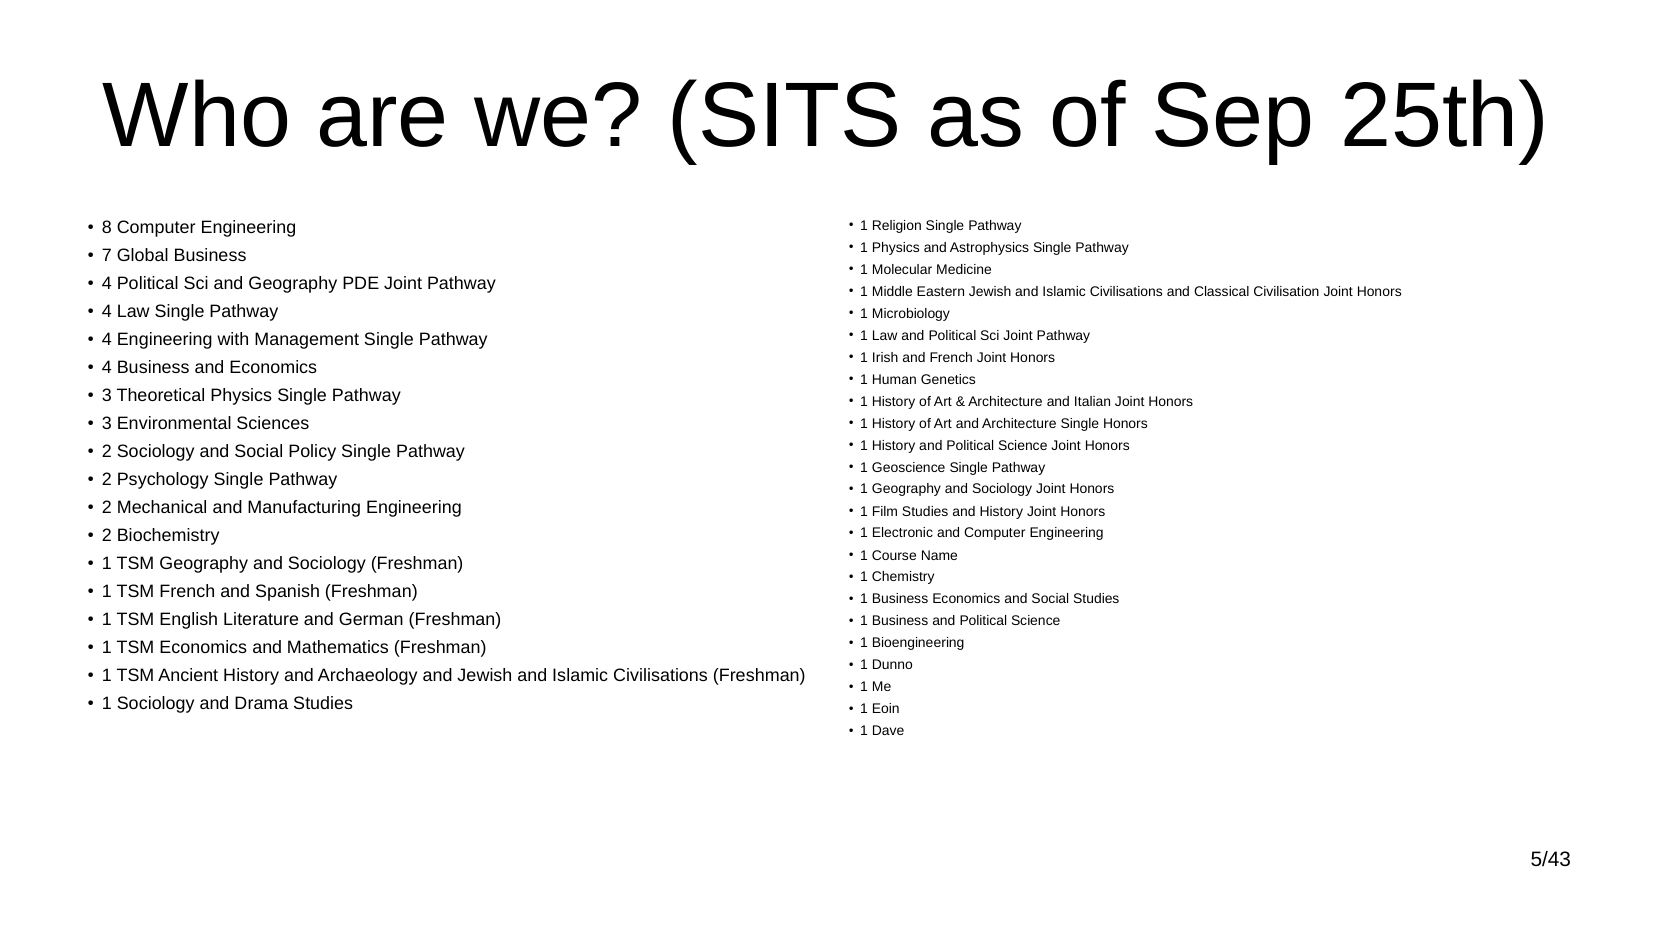

# Who are we? (SITS as of Sep 25th)
8 Computer Engineering
7 Global Business
4 Political Sci and Geography PDE Joint Pathway
4 Law Single Pathway
4 Engineering with Management Single Pathway
4 Business and Economics
3 Theoretical Physics Single Pathway
3 Environmental Sciences
2 Sociology and Social Policy Single Pathway
2 Psychology Single Pathway
2 Mechanical and Manufacturing Engineering
2 Biochemistry
1 TSM Geography and Sociology (Freshman)
1 TSM French and Spanish (Freshman)
1 TSM English Literature and German (Freshman)
1 TSM Economics and Mathematics (Freshman)
1 TSM Ancient History and Archaeology and Jewish and Islamic Civilisations (Freshman)
1 Sociology and Drama Studies
1 Religion Single Pathway
1 Physics and Astrophysics Single Pathway
1 Molecular Medicine
1 Middle Eastern Jewish and Islamic Civilisations and Classical Civilisation Joint Honors
1 Microbiology
1 Law and Political Sci Joint Pathway
1 Irish and French Joint Honors
1 Human Genetics
1 History of Art & Architecture and Italian Joint Honors
1 History of Art and Architecture Single Honors
1 History and Political Science Joint Honors
1 Geoscience Single Pathway
1 Geography and Sociology Joint Honors
1 Film Studies and History Joint Honors
1 Electronic and Computer Engineering
1 Course Name
1 Chemistry
1 Business Economics and Social Studies
1 Business and Political Science
1 Bioengineering
1 Dunno
1 Me
1 Eoin
1 Dave
5